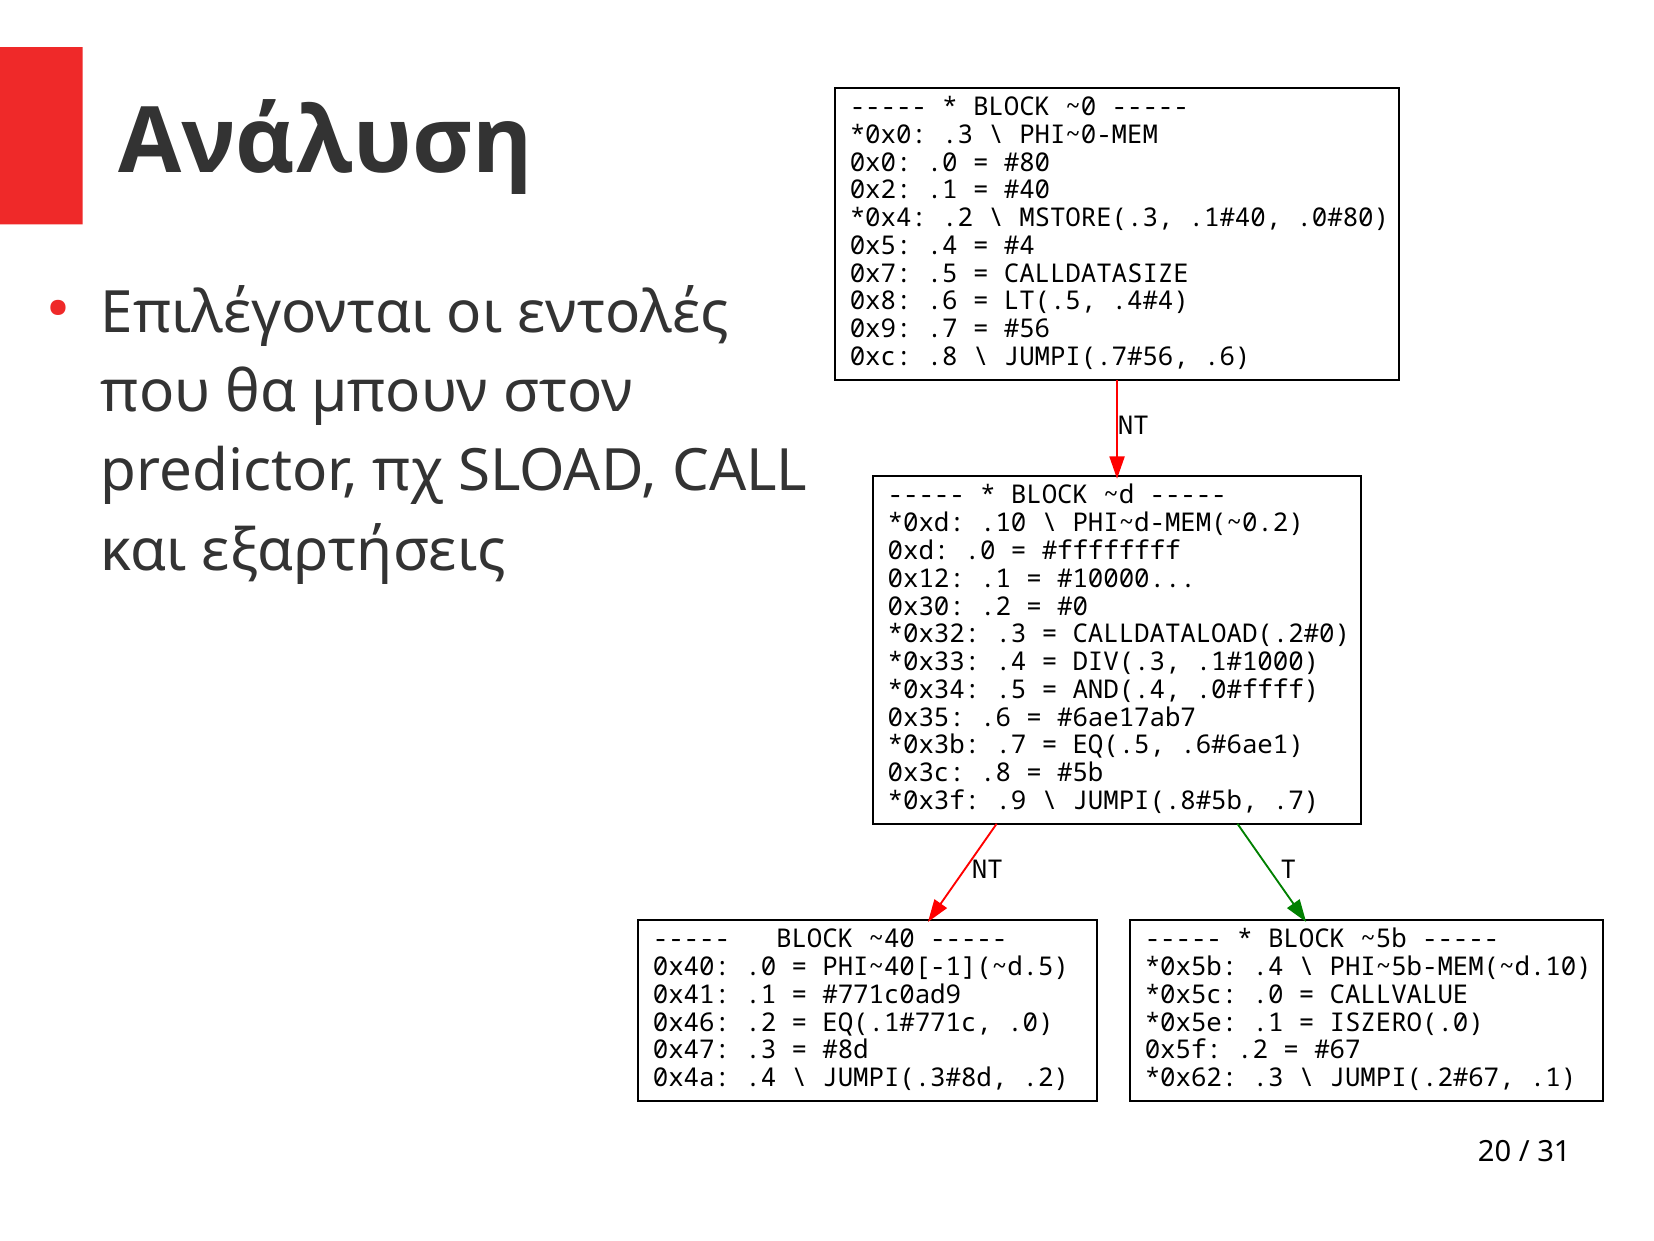

# Ανάλυση
Επιλέγονται οι εντολές που θα μπουν στον predictor, πχ SLOAD, CALL και εξαρτήσεις
20